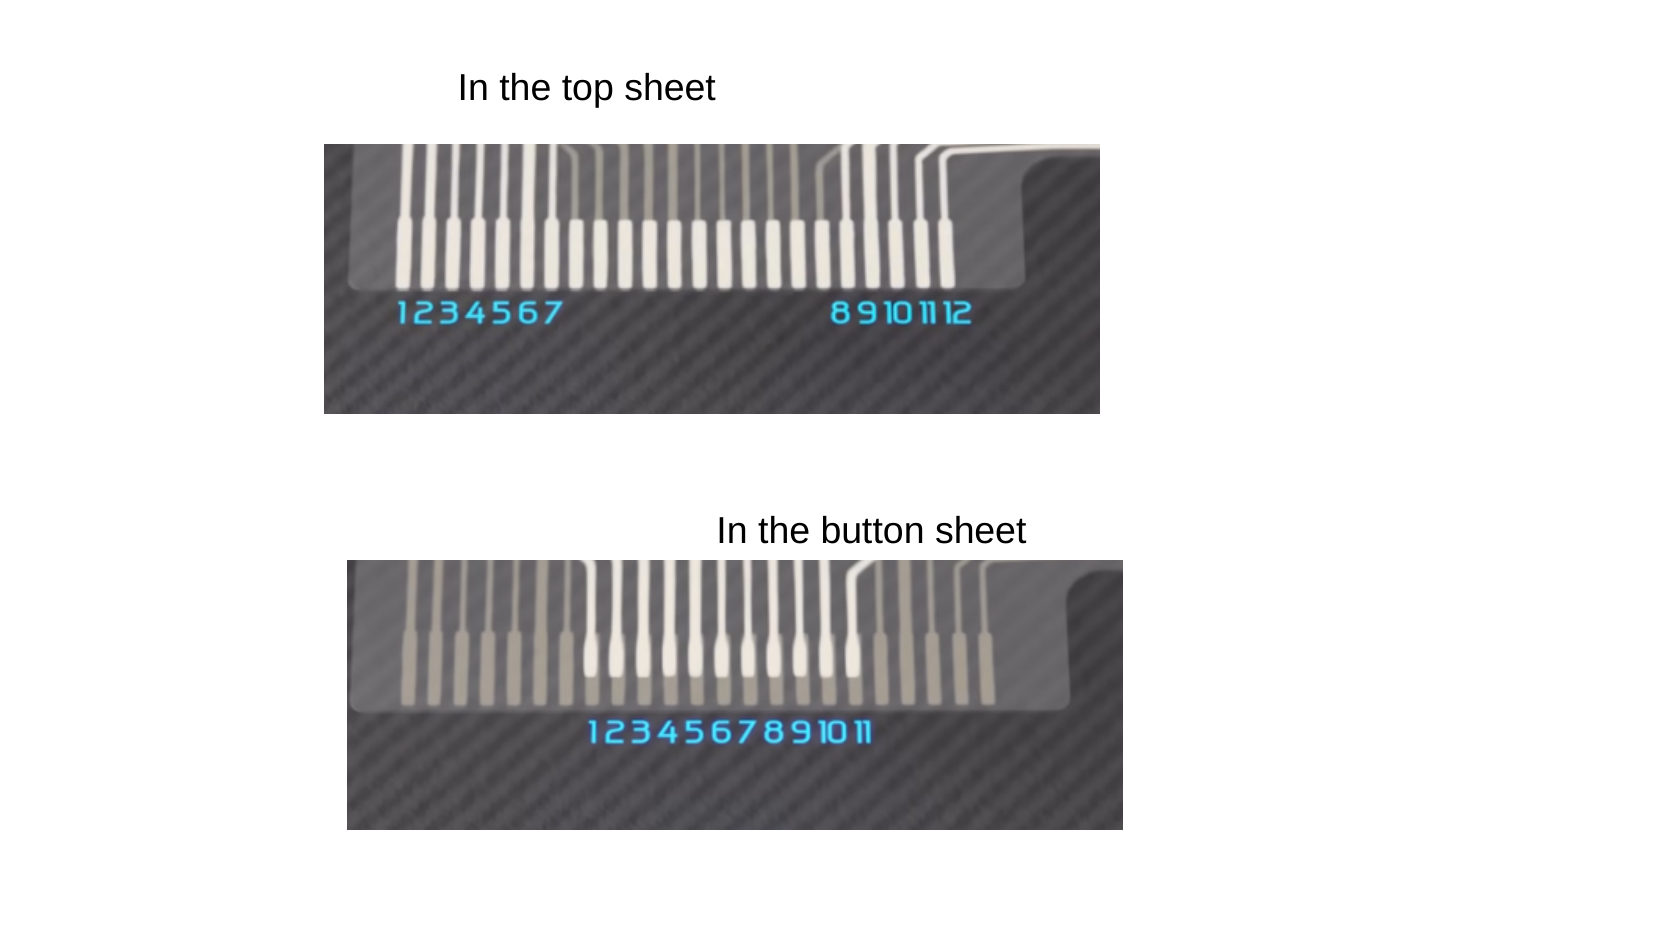

In the top sheet
In the button sheet